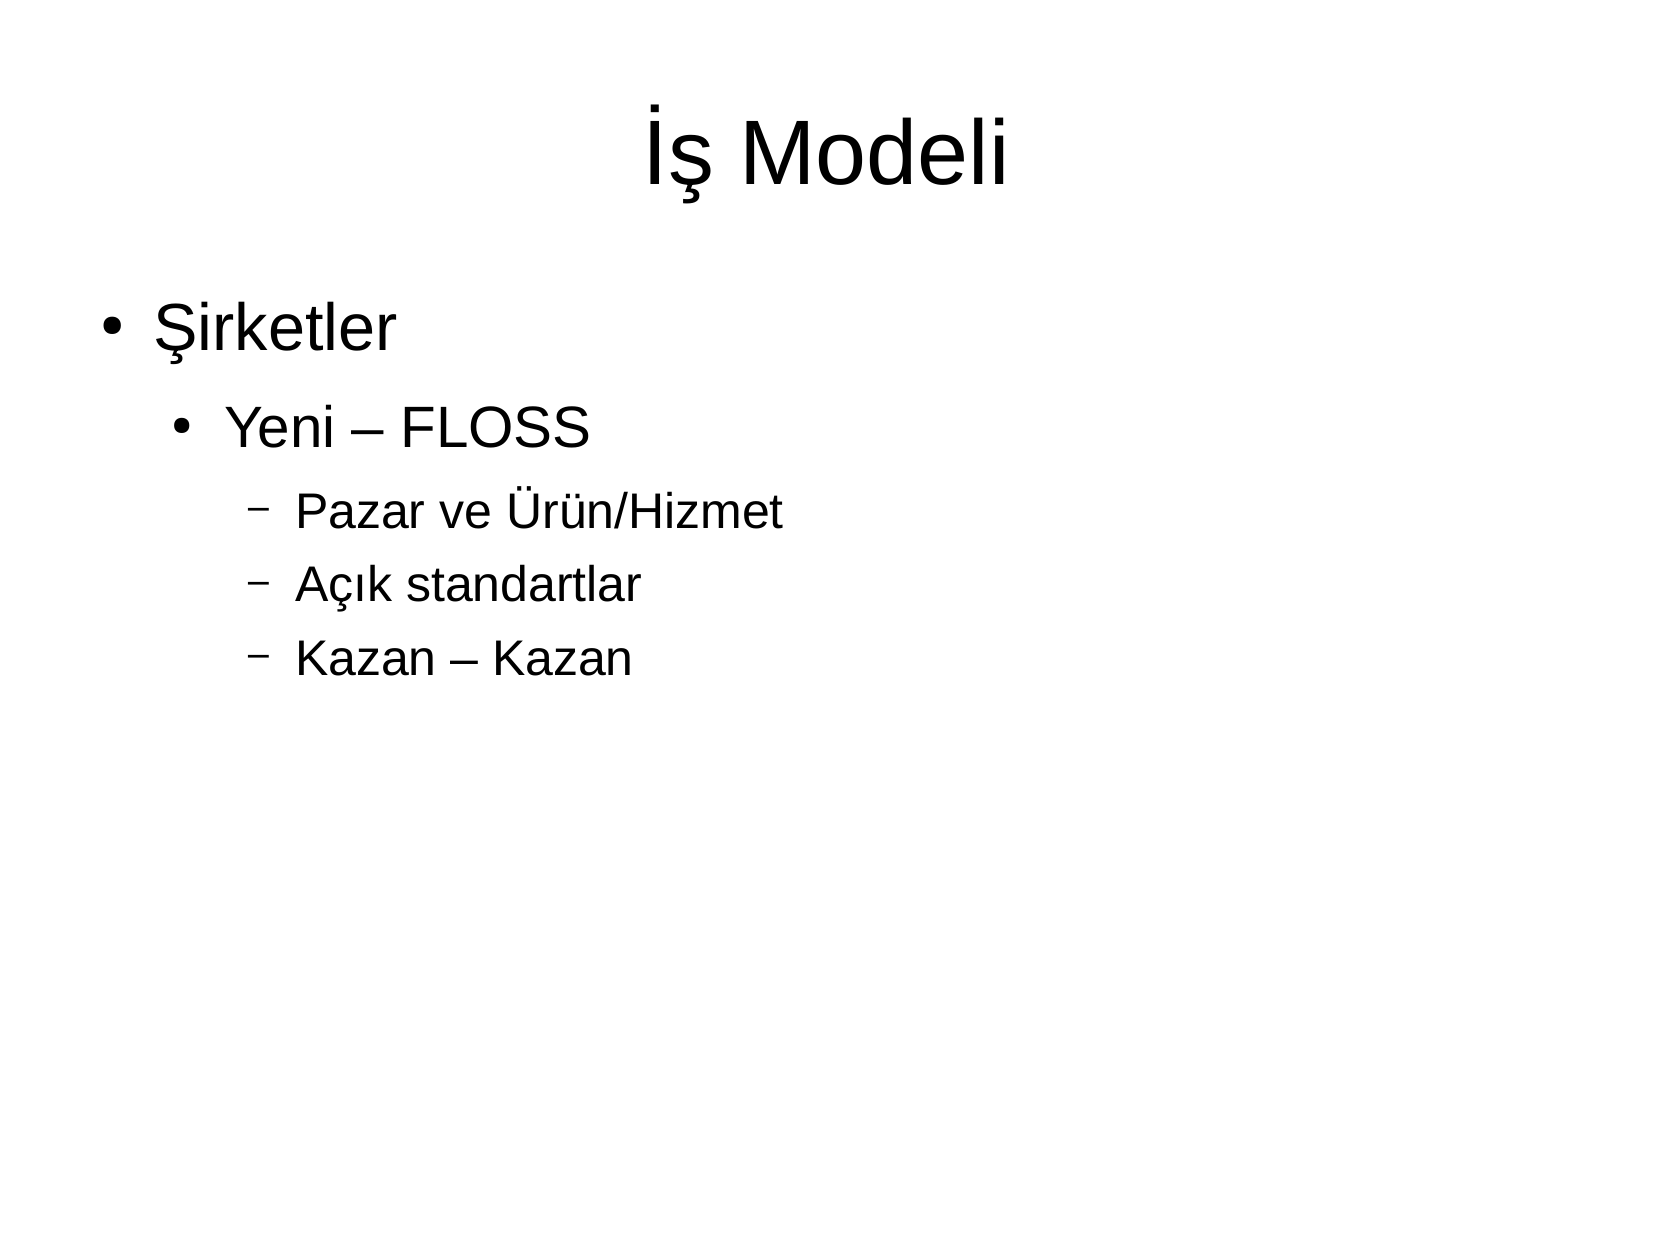

# İş Modeli
Şirketler
Yeni – FLOSS
Pazar ve Ürün/Hizmet
Açık standartlar
Kazan – Kazan